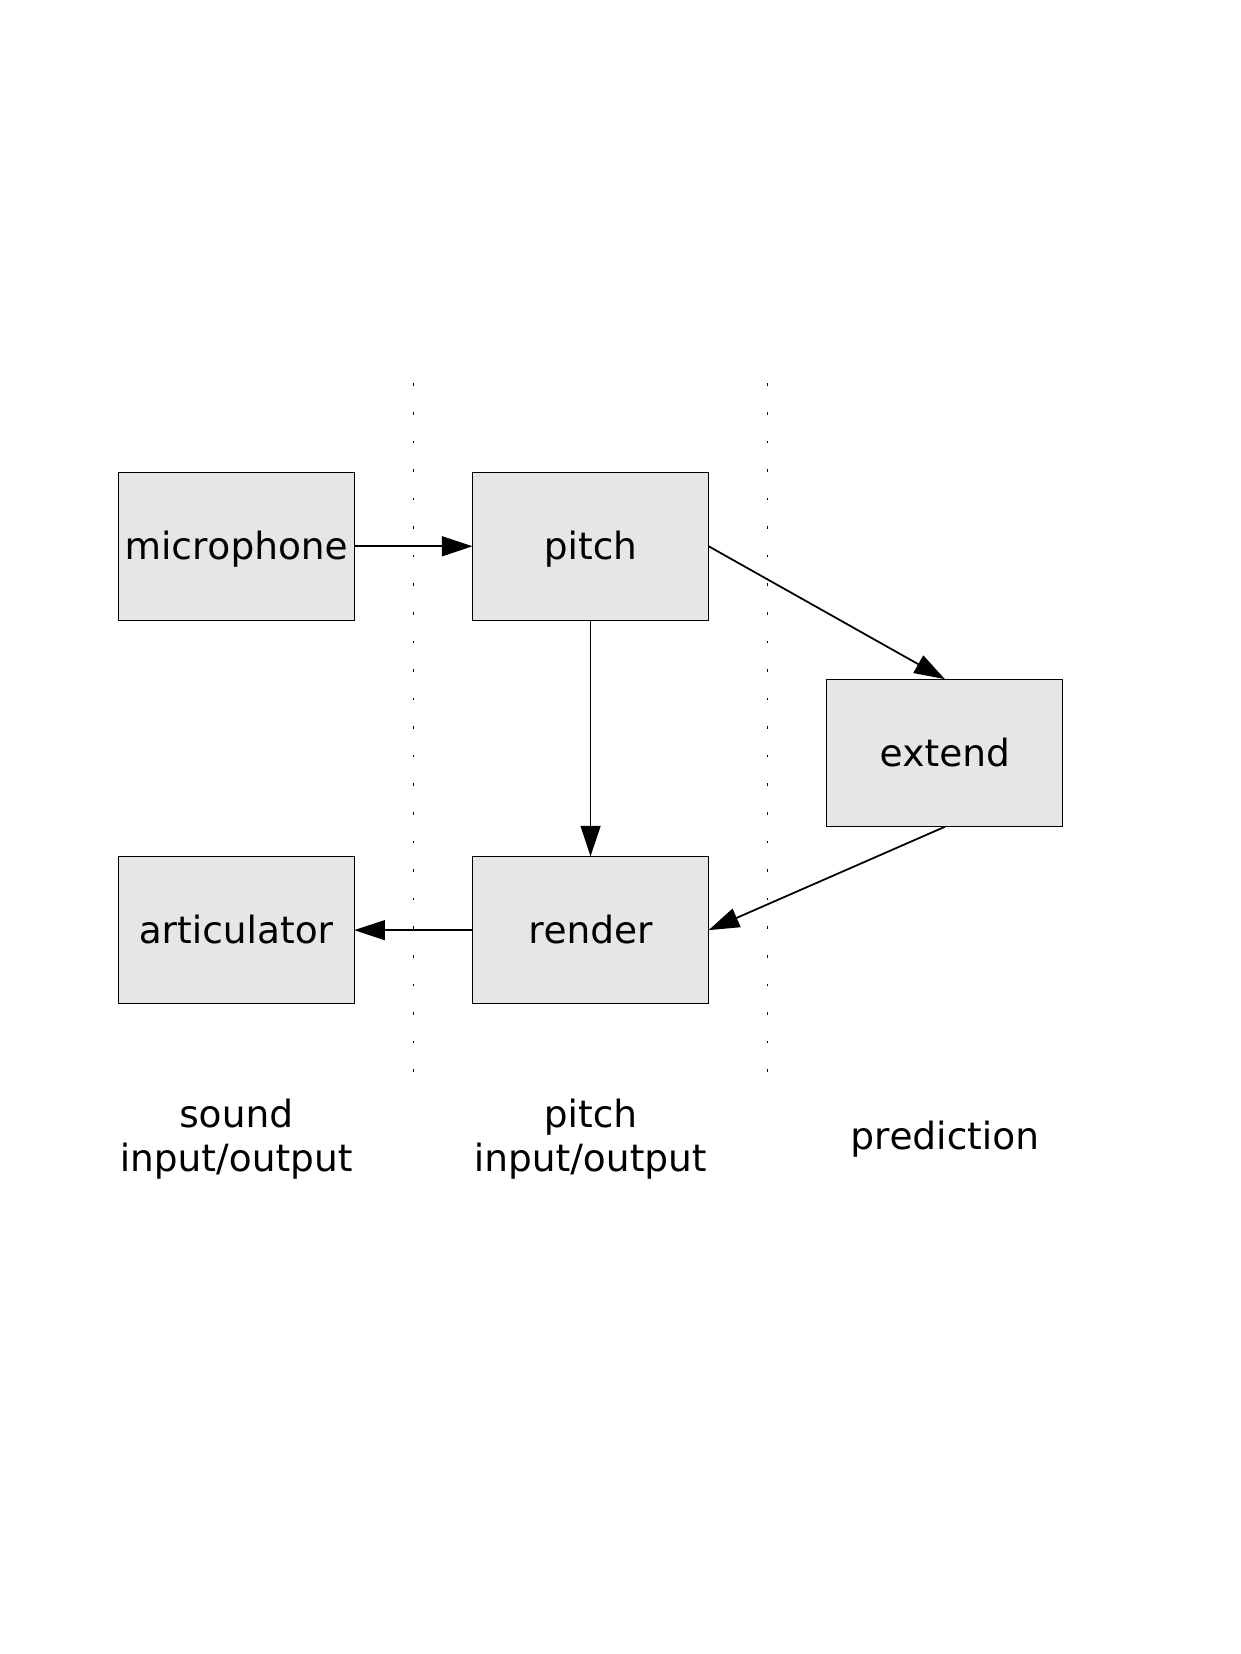

microphone
pitch
extend
articulator
render
sound
input/output
pitch
input/output
prediction